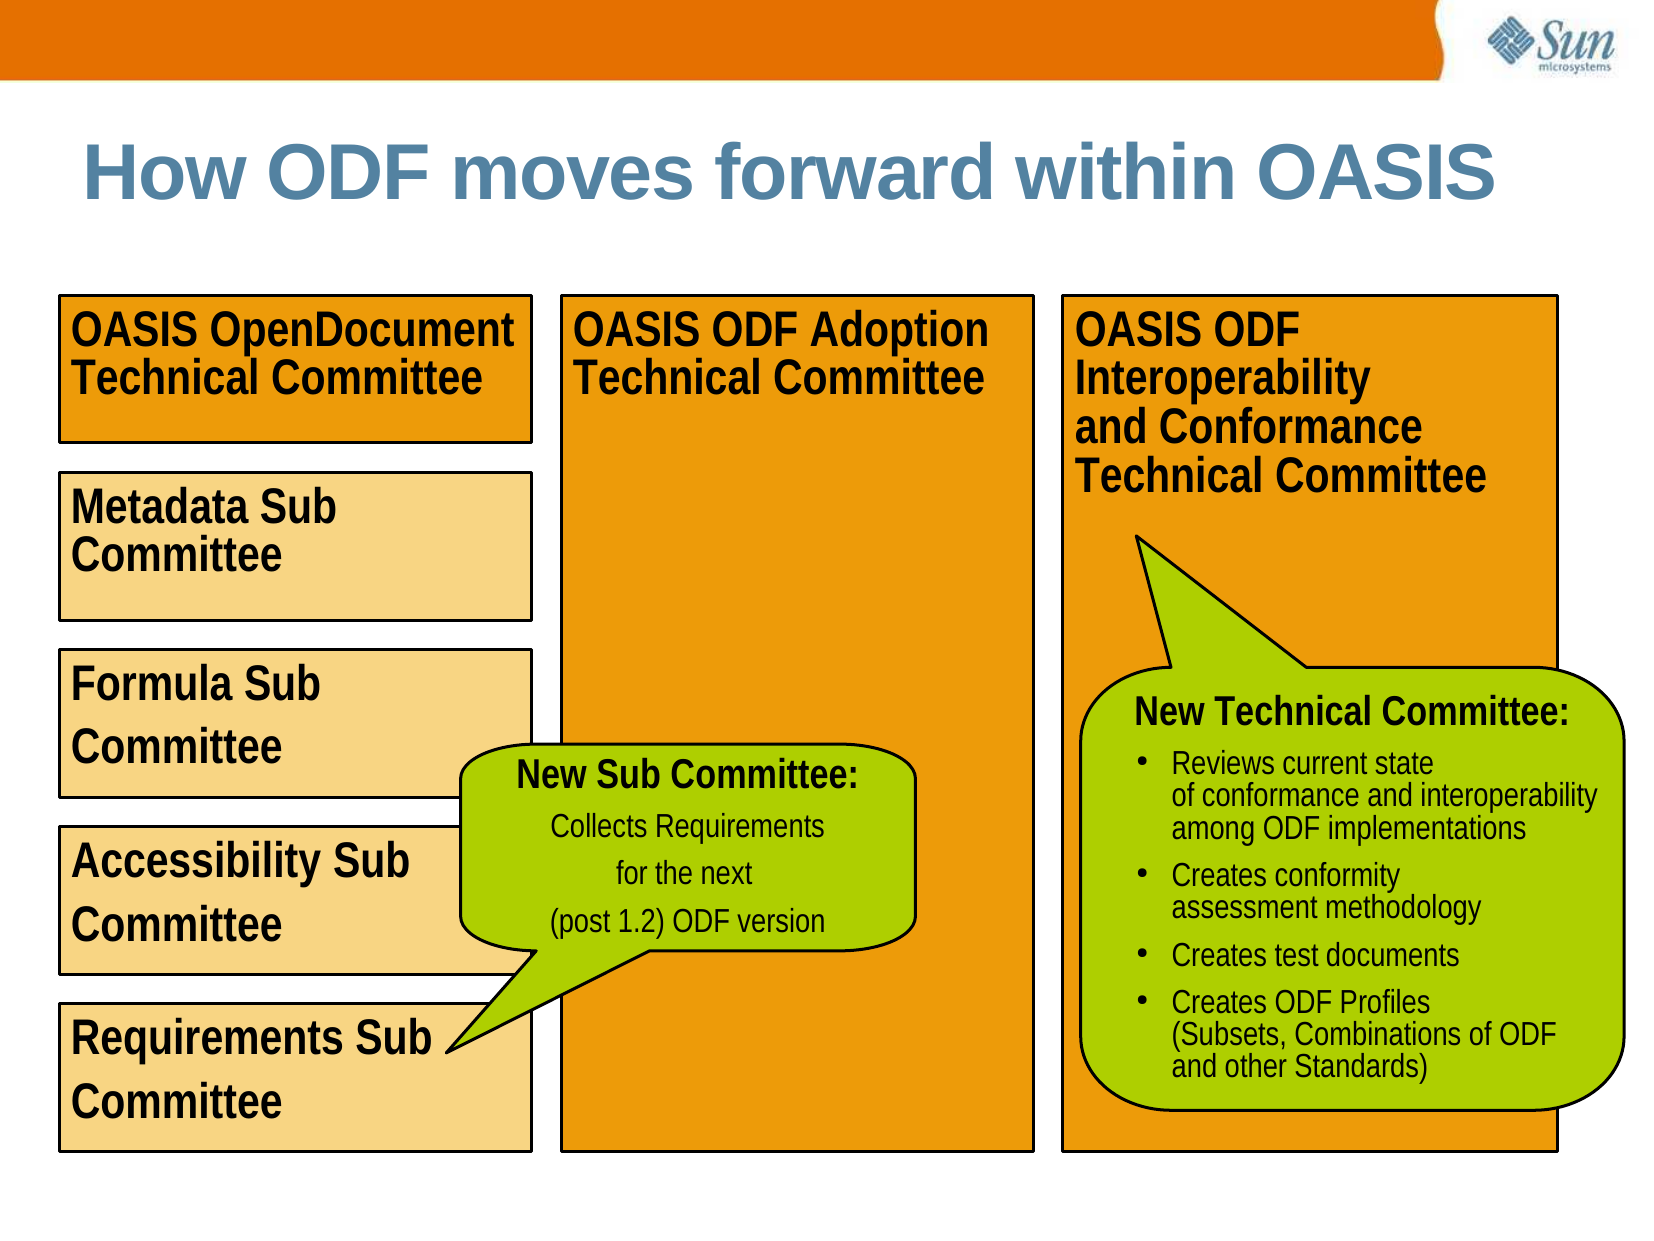

# How ODF moves forward within OASIS
OASIS OpenDocument
Technical Committee
OASIS ODF Adoption
Technical Committee
OASIS ODF
Interoperability
and Conformance
Technical Committee
Metadata Sub
Committee
Formula Sub
Committee
New Technical Committee:
Reviews current state
of conformance and interoperability
among ODF implementations
Creates conformity
assessment methodology
Creates test documents
Creates ODF Profiles
(Subsets, Combinations of ODF
and other Standards)
New Sub Committee:
Collects Requirements
for the next
(post 1.2) ODF version
Accessibility Sub
Committee
Requirements Sub
Committee